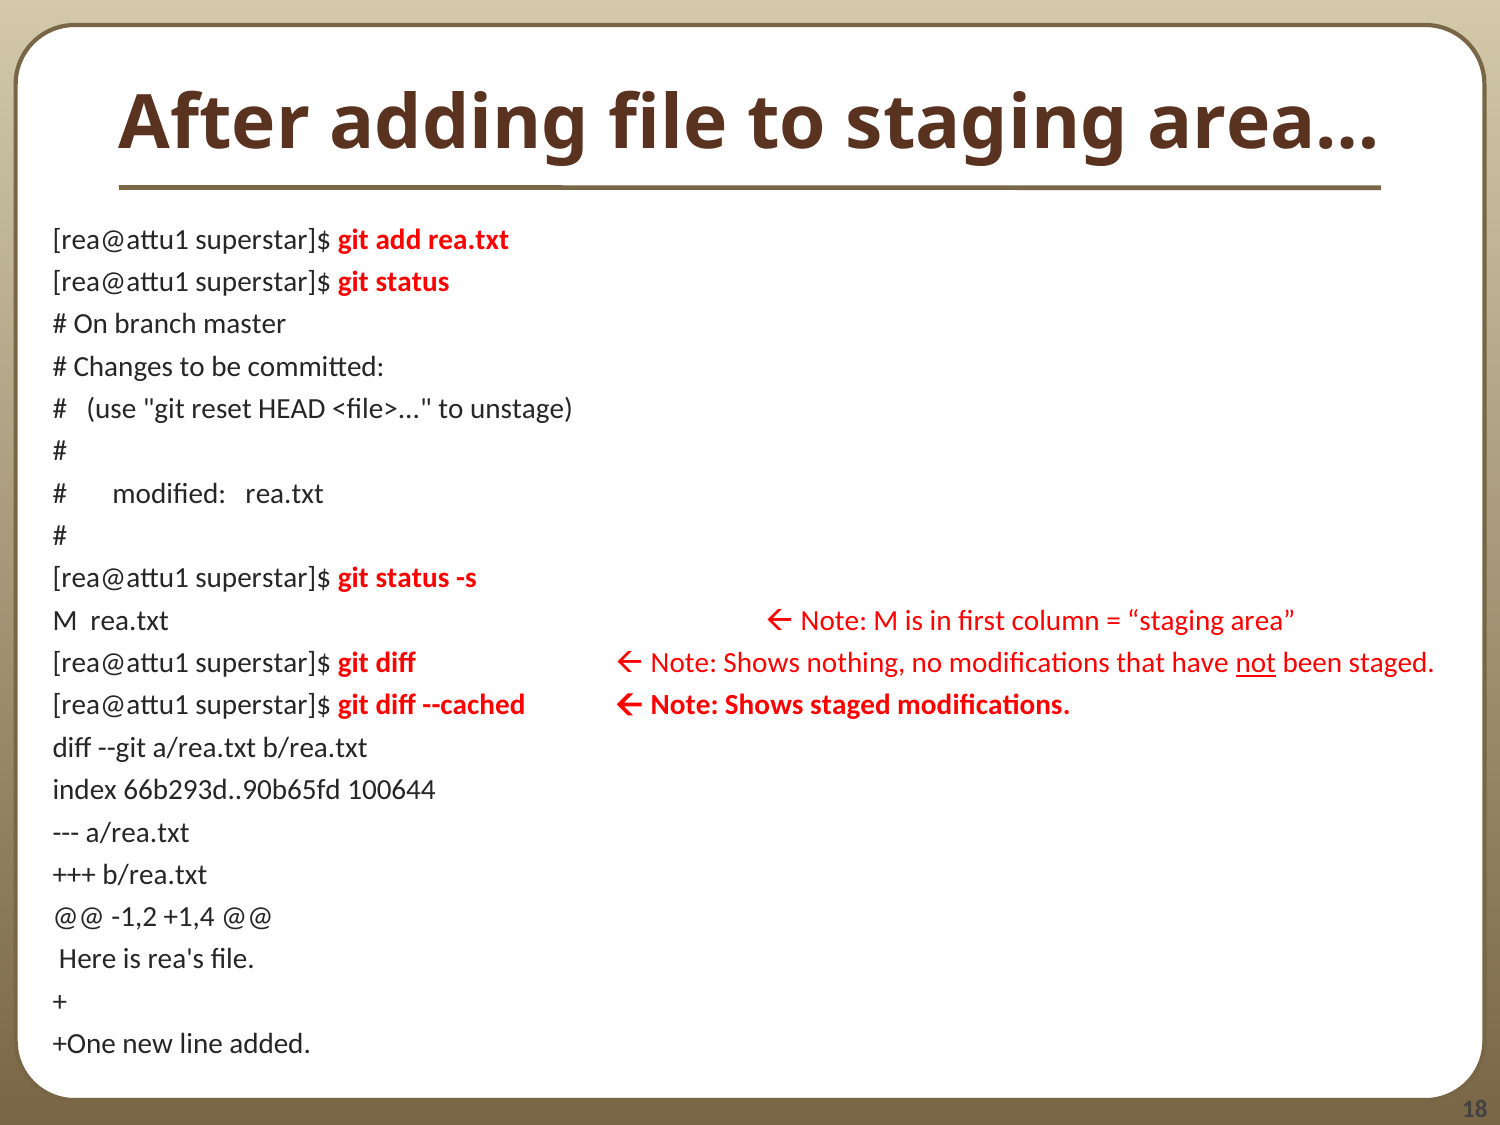

# After adding file to staging area…
[rea@attu1 superstar]$ git add rea.txt
[rea@attu1 superstar]$ git status
# On branch master
# Changes to be committed:
# (use "git reset HEAD <file>..." to unstage)
#
# modified: rea.txt
#
[rea@attu1 superstar]$ git status -s
M rea.txt				 Note: M is in first column = “staging area”
[rea@attu1 superstar]$ git diff		 Note: Shows nothing, no modifications that have not been staged.
[rea@attu1 superstar]$ git diff --cached	 Note: Shows staged modifications.
diff --git a/rea.txt b/rea.txt
index 66b293d..90b65fd 100644
--- a/rea.txt
+++ b/rea.txt
@@ -1,2 +1,4 @@
 Here is rea's file.
+
+One new line added.